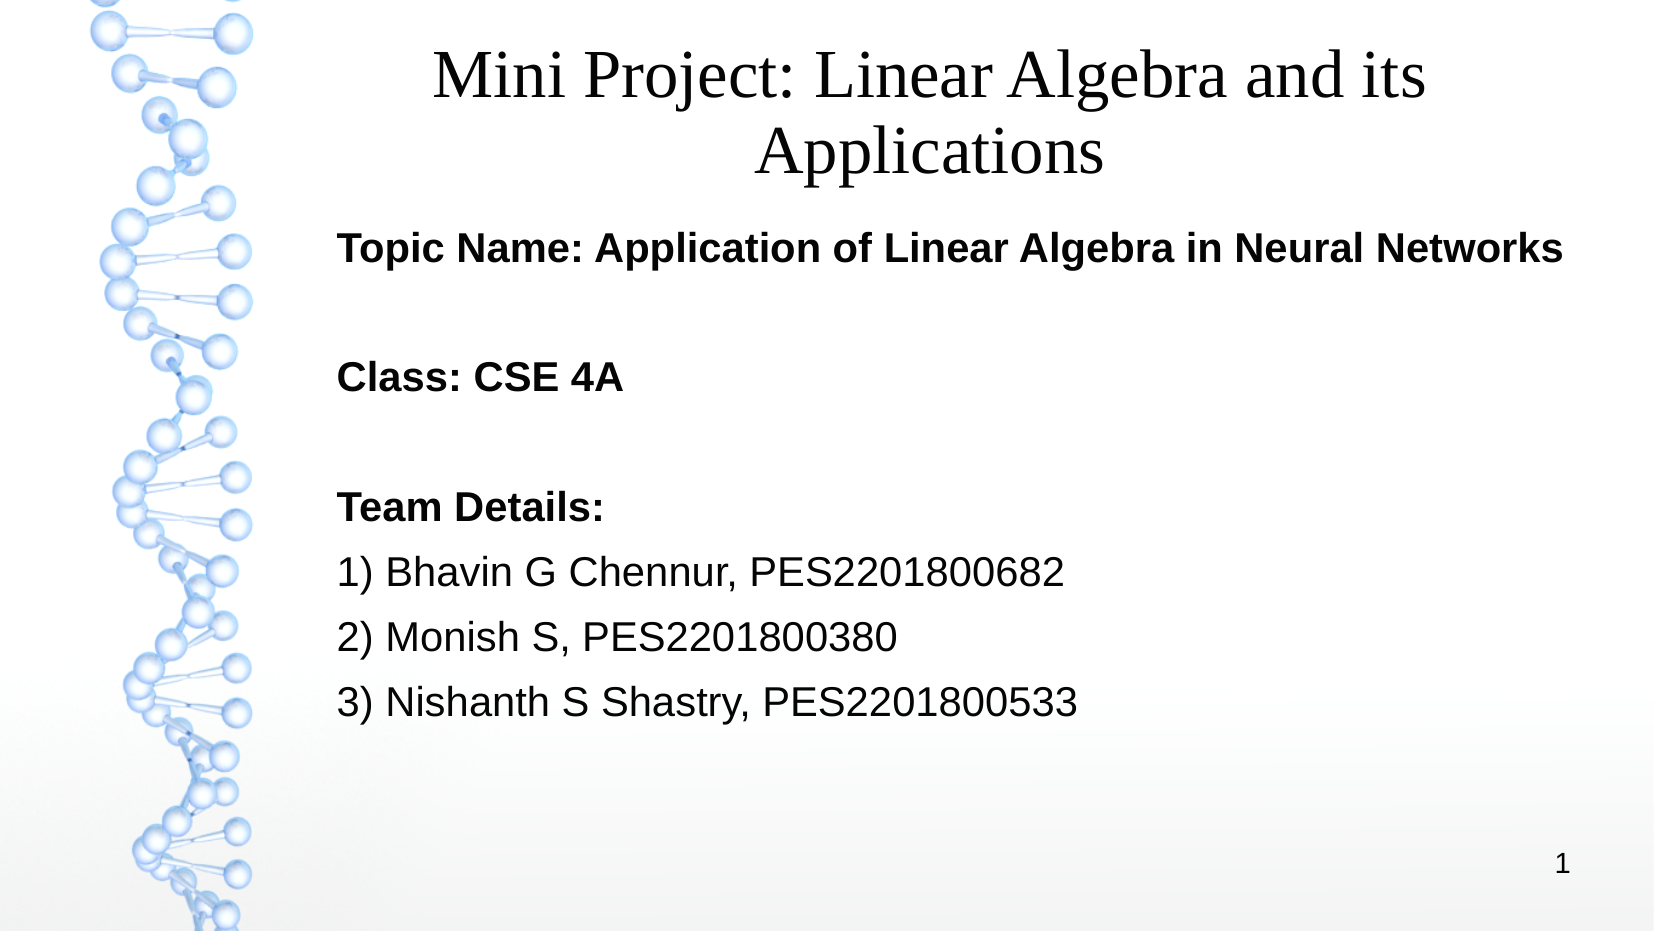

# Mini Project: Linear Algebra and its Applications
Topic Name: Application of Linear Algebra in Neural Networks
Class: CSE 4A
Team Details:
1) Bhavin G Chennur, PES2201800682
2) Monish S, PES2201800380
3) Nishanth S Shastry, PES2201800533
1